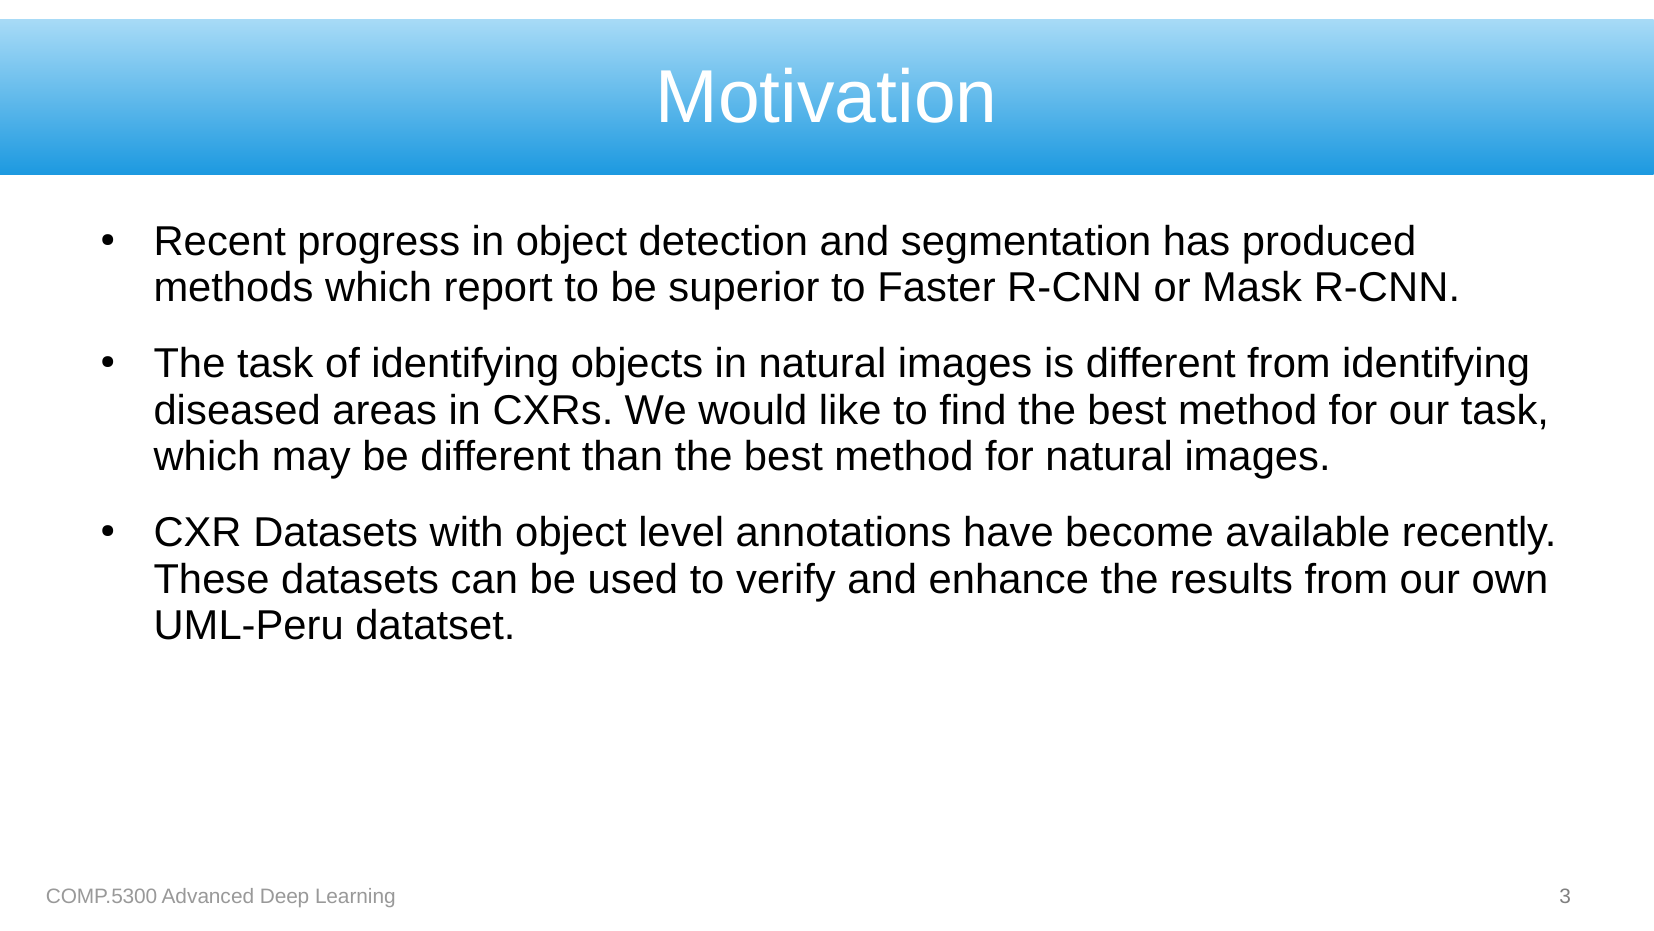

# Motivation
Recent progress in object detection and segmentation has produced methods which report to be superior to Faster R-CNN or Mask R-CNN.
The task of identifying objects in natural images is different from identifying diseased areas in CXRs. We would like to find the best method for our task, which may be different than the best method for natural images.
CXR Datasets with object level annotations have become available recently. These datasets can be used to verify and enhance the results from our own UML-Peru datatset.
3